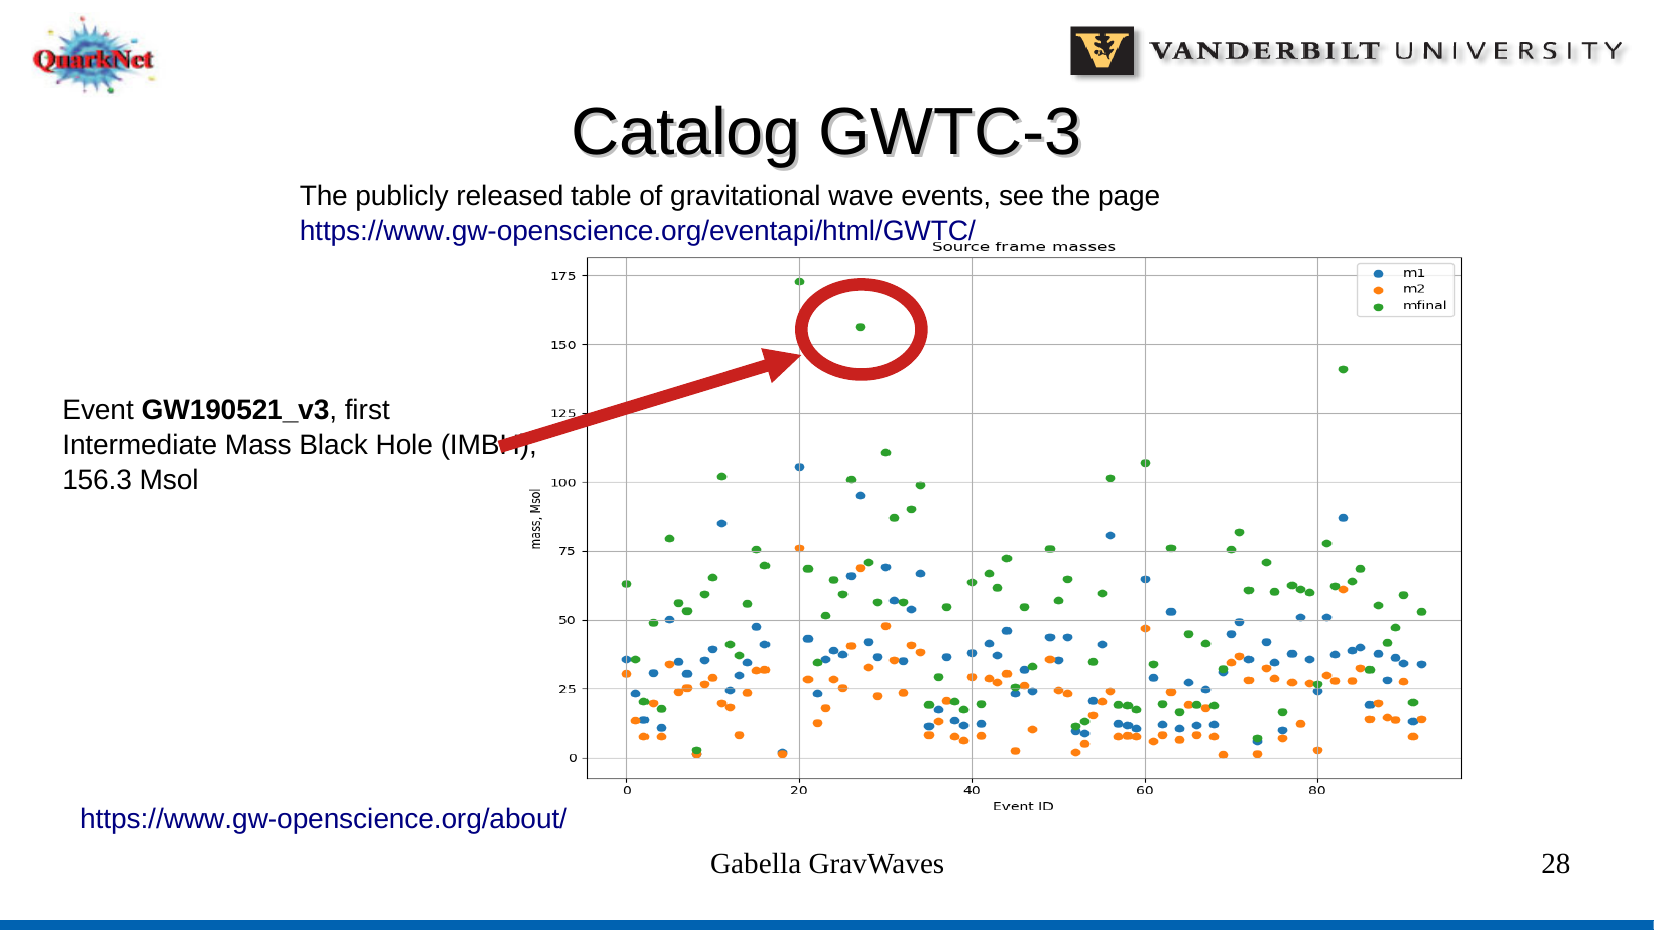

# Catalog GWTC-3
The publicly released table of gravitational wave events, see the page
https://www.gw-openscience.org/eventapi/html/GWTC/
Event GW190521_v3, first Intermediate Mass Black Hole (IMBH), 156.3 Msol
https://www.gw-openscience.org/about/
Gabella GravWaves
28